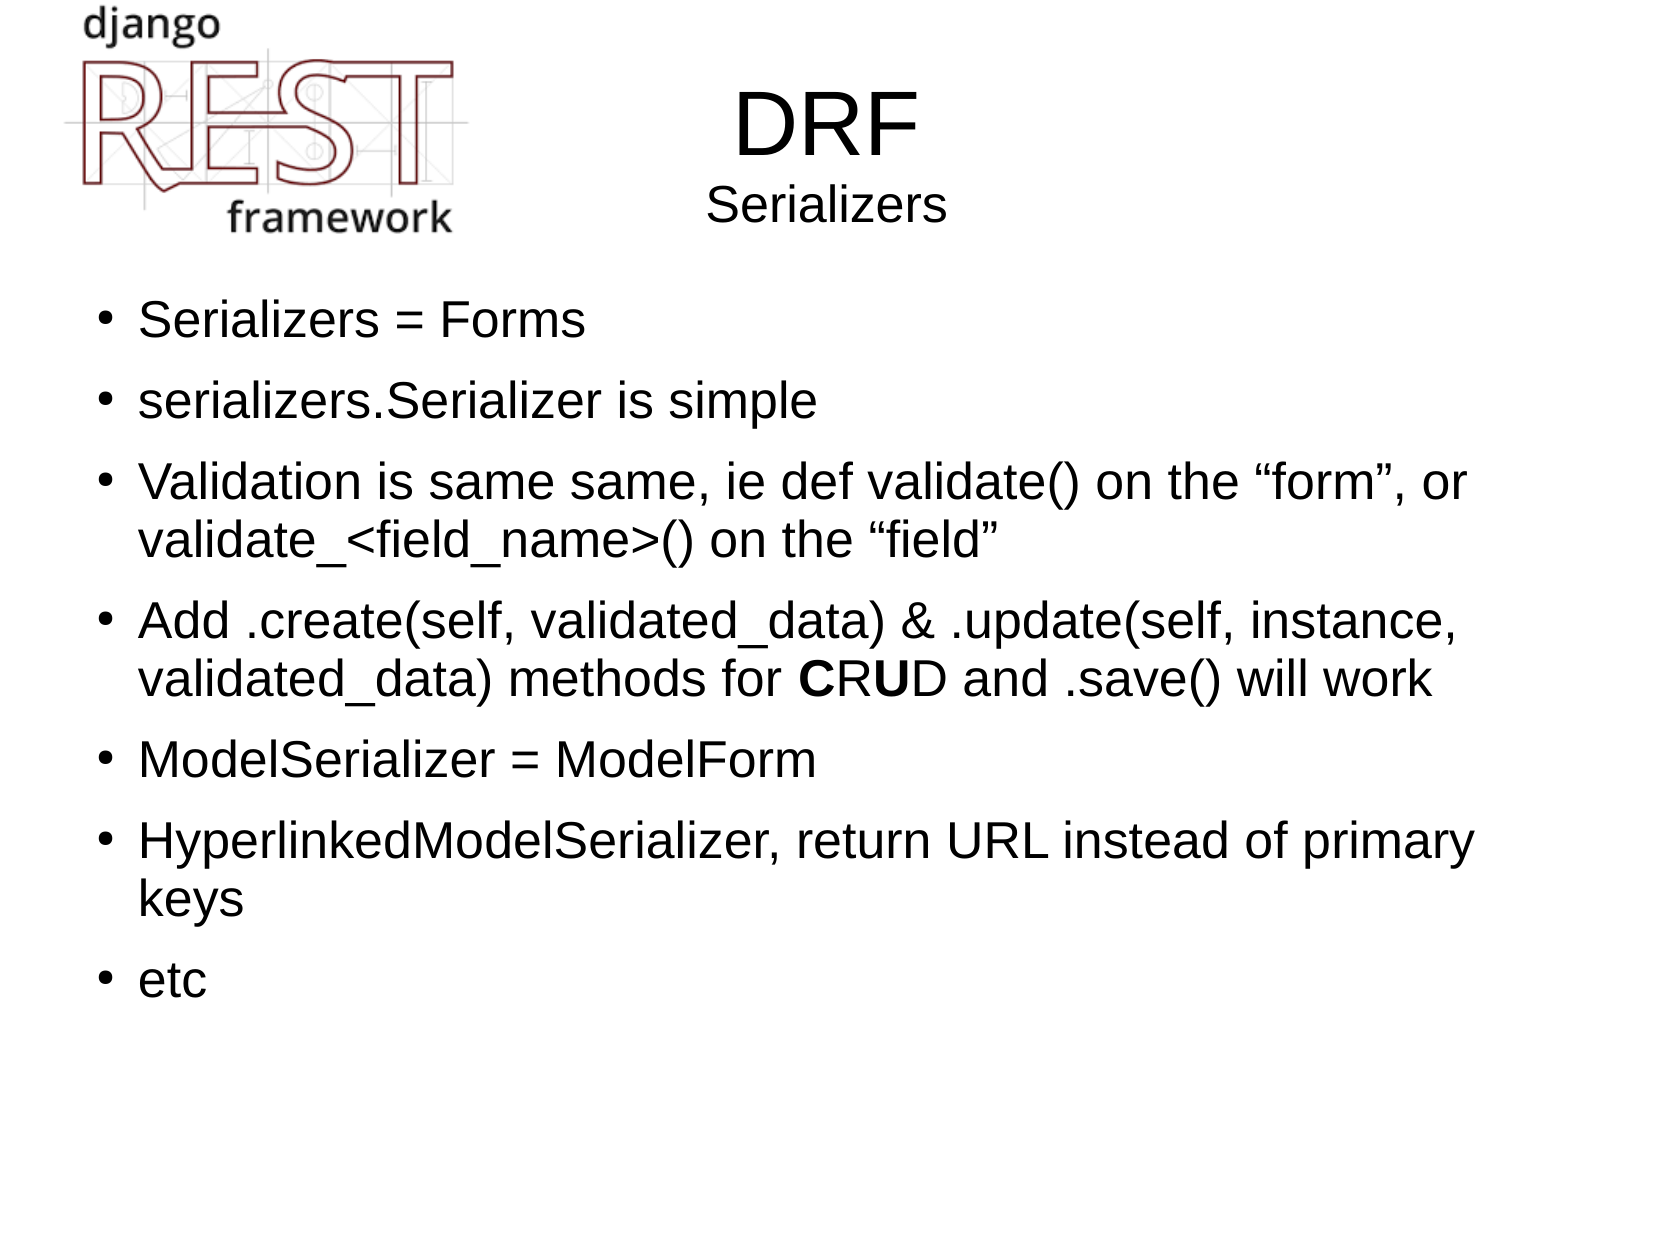

# DRF Serializers
Serializers = Forms
serializers.Serializer is simple
Validation is same same, ie def validate() on the “form”, or validate_<field_name>() on the “field”
Add .create(self, validated_data) & .update(self, instance, validated_data) methods for CRUD and .save() will work
ModelSerializer = ModelForm
HyperlinkedModelSerializer, return URL instead of primary keys
etc